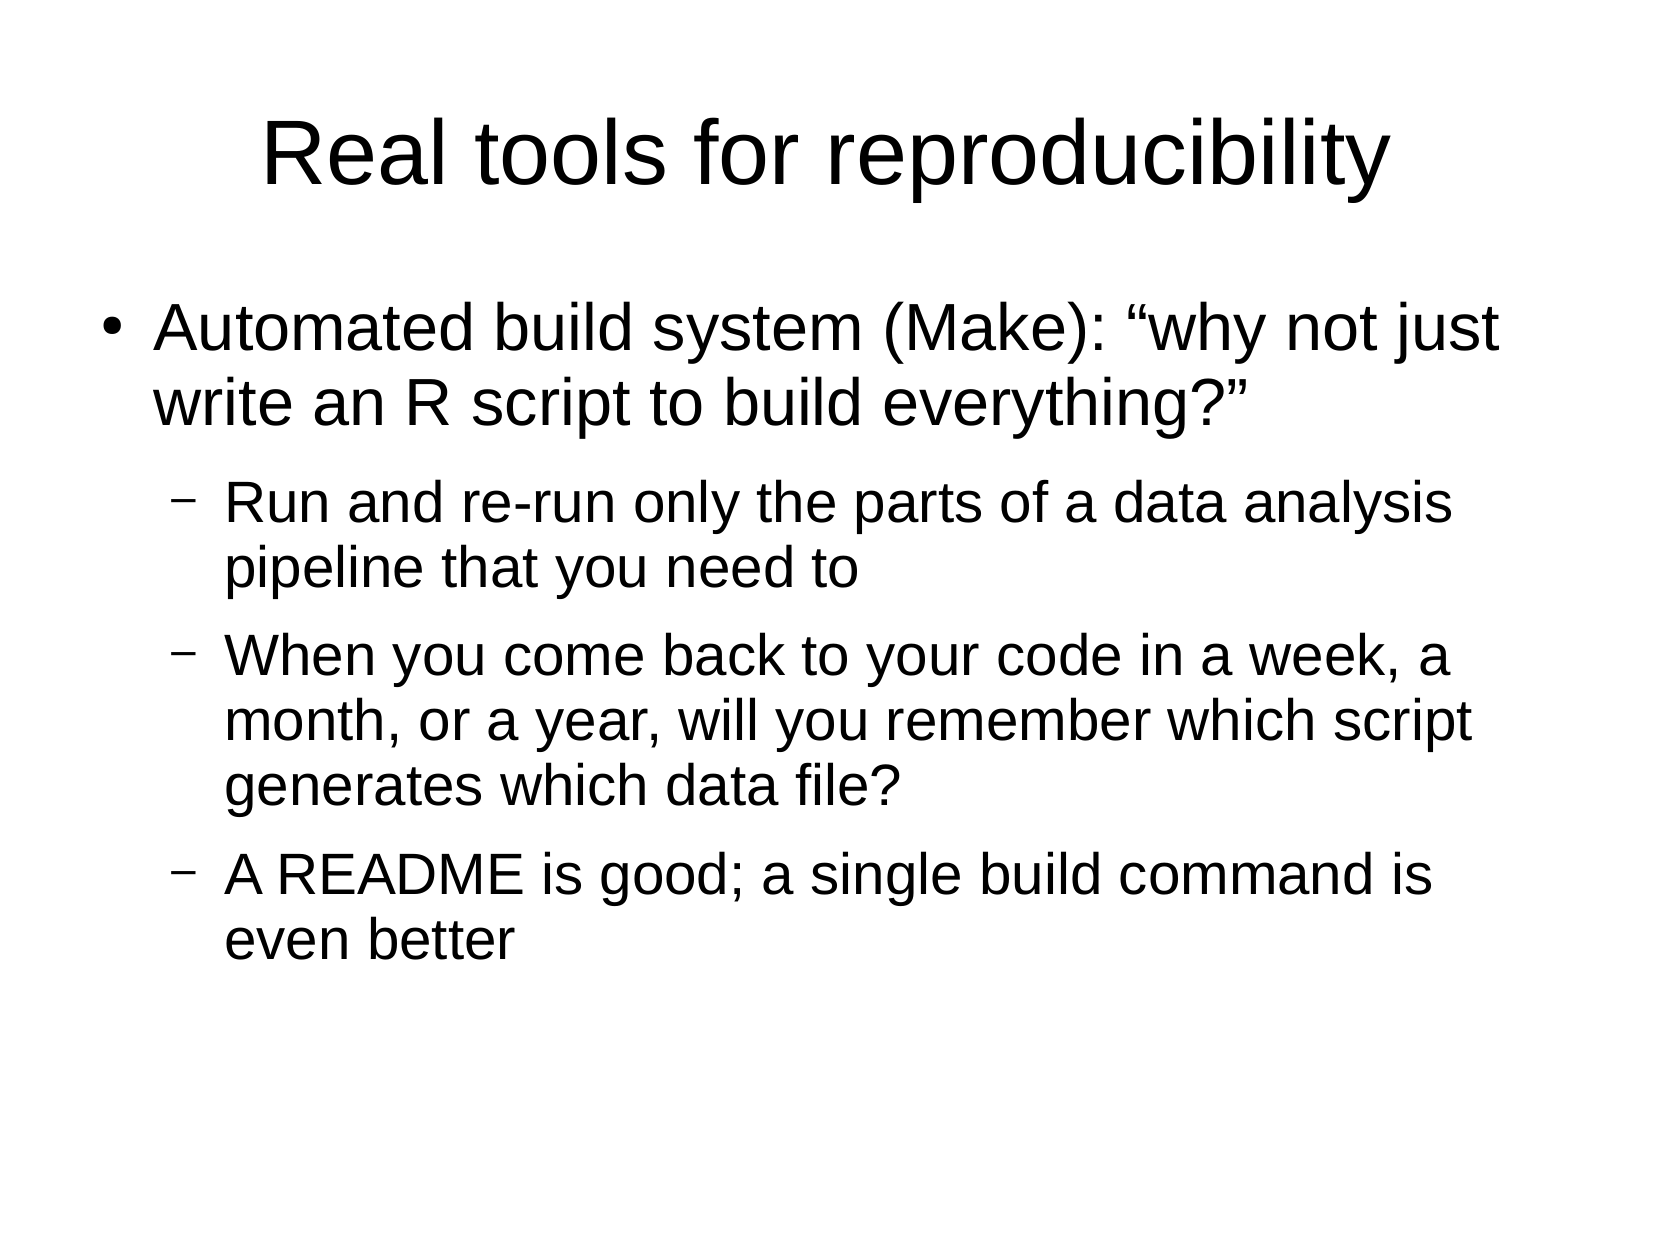

# Real tools for reproducibility
Automated build system (Make): “why not just write an R script to build everything?”
Run and re-run only the parts of a data analysis pipeline that you need to
When you come back to your code in a week, a month, or a year, will you remember which script generates which data file?
A README is good; a single build command is even better